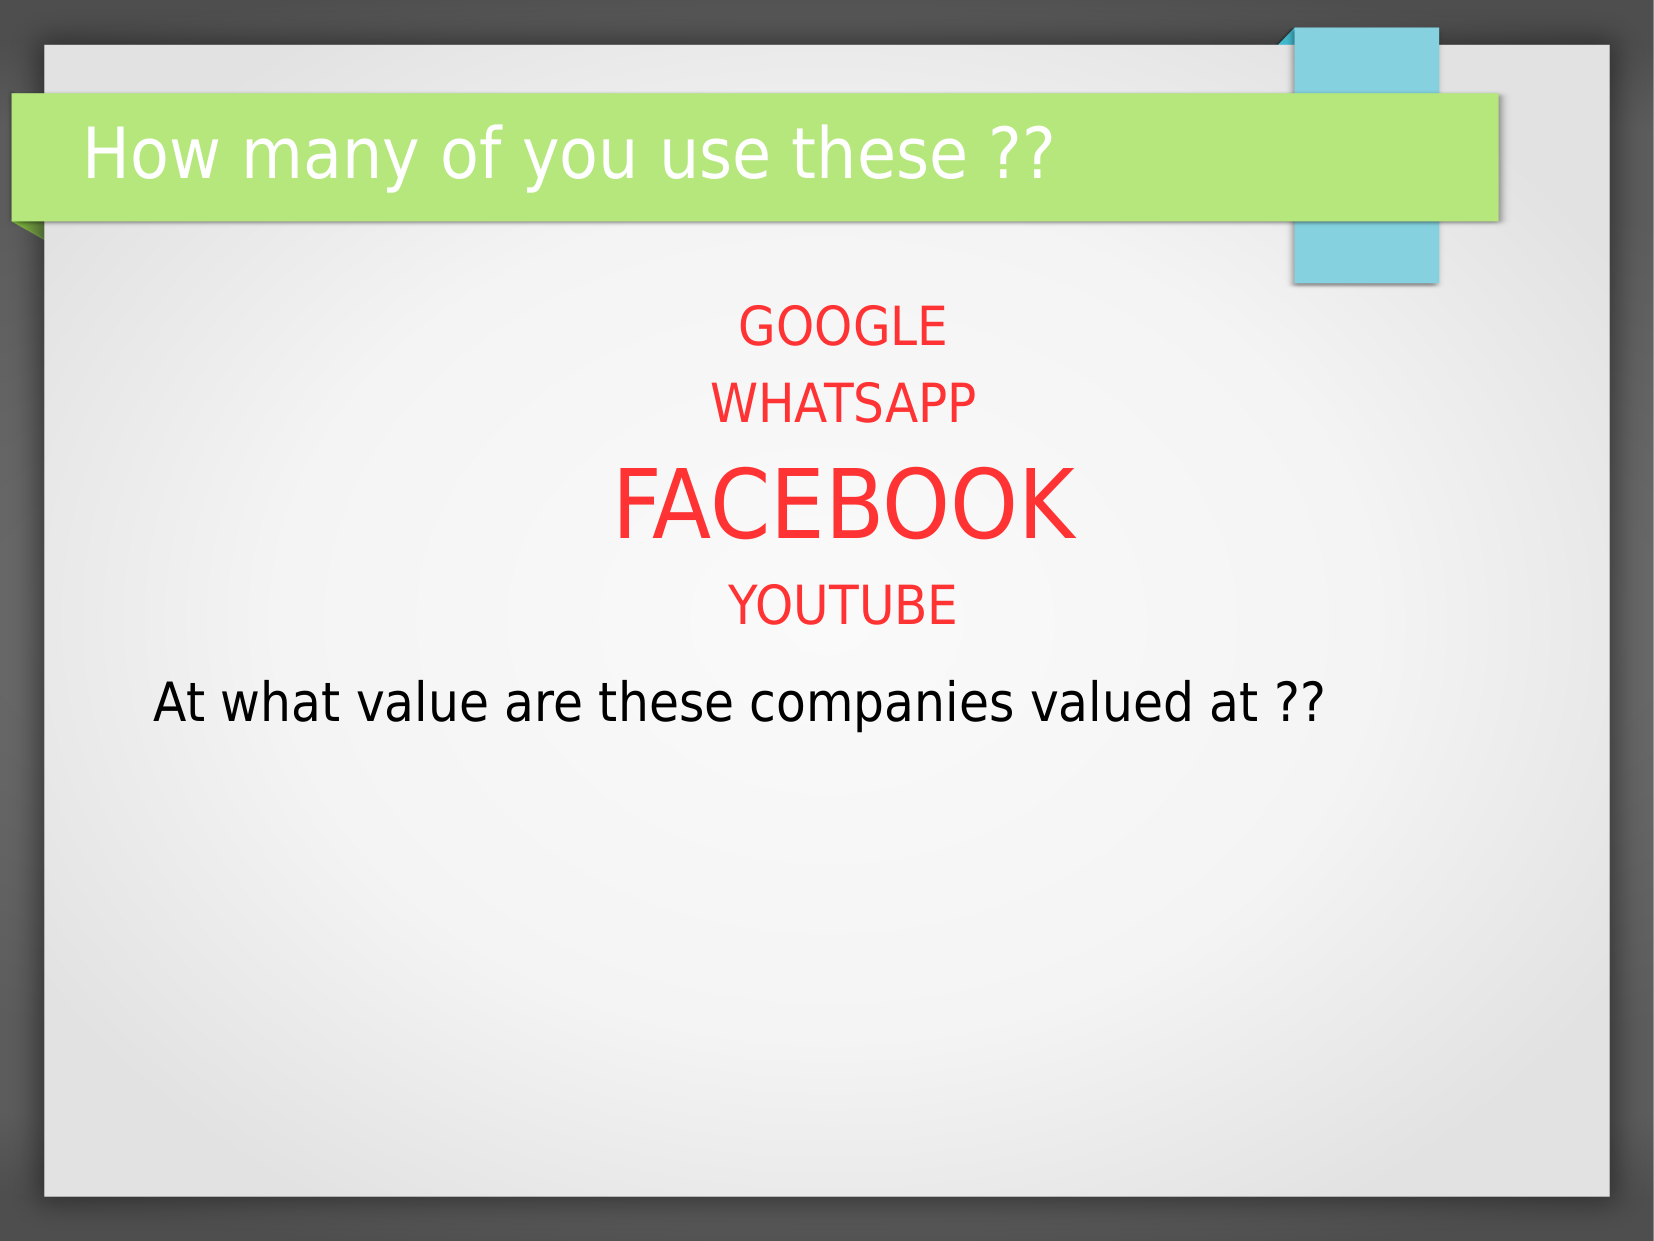

# How many of you use these ??
GOOGLE
WHATSAPP
FACEBOOK
YOUTUBE
At what value are these companies valued at ??